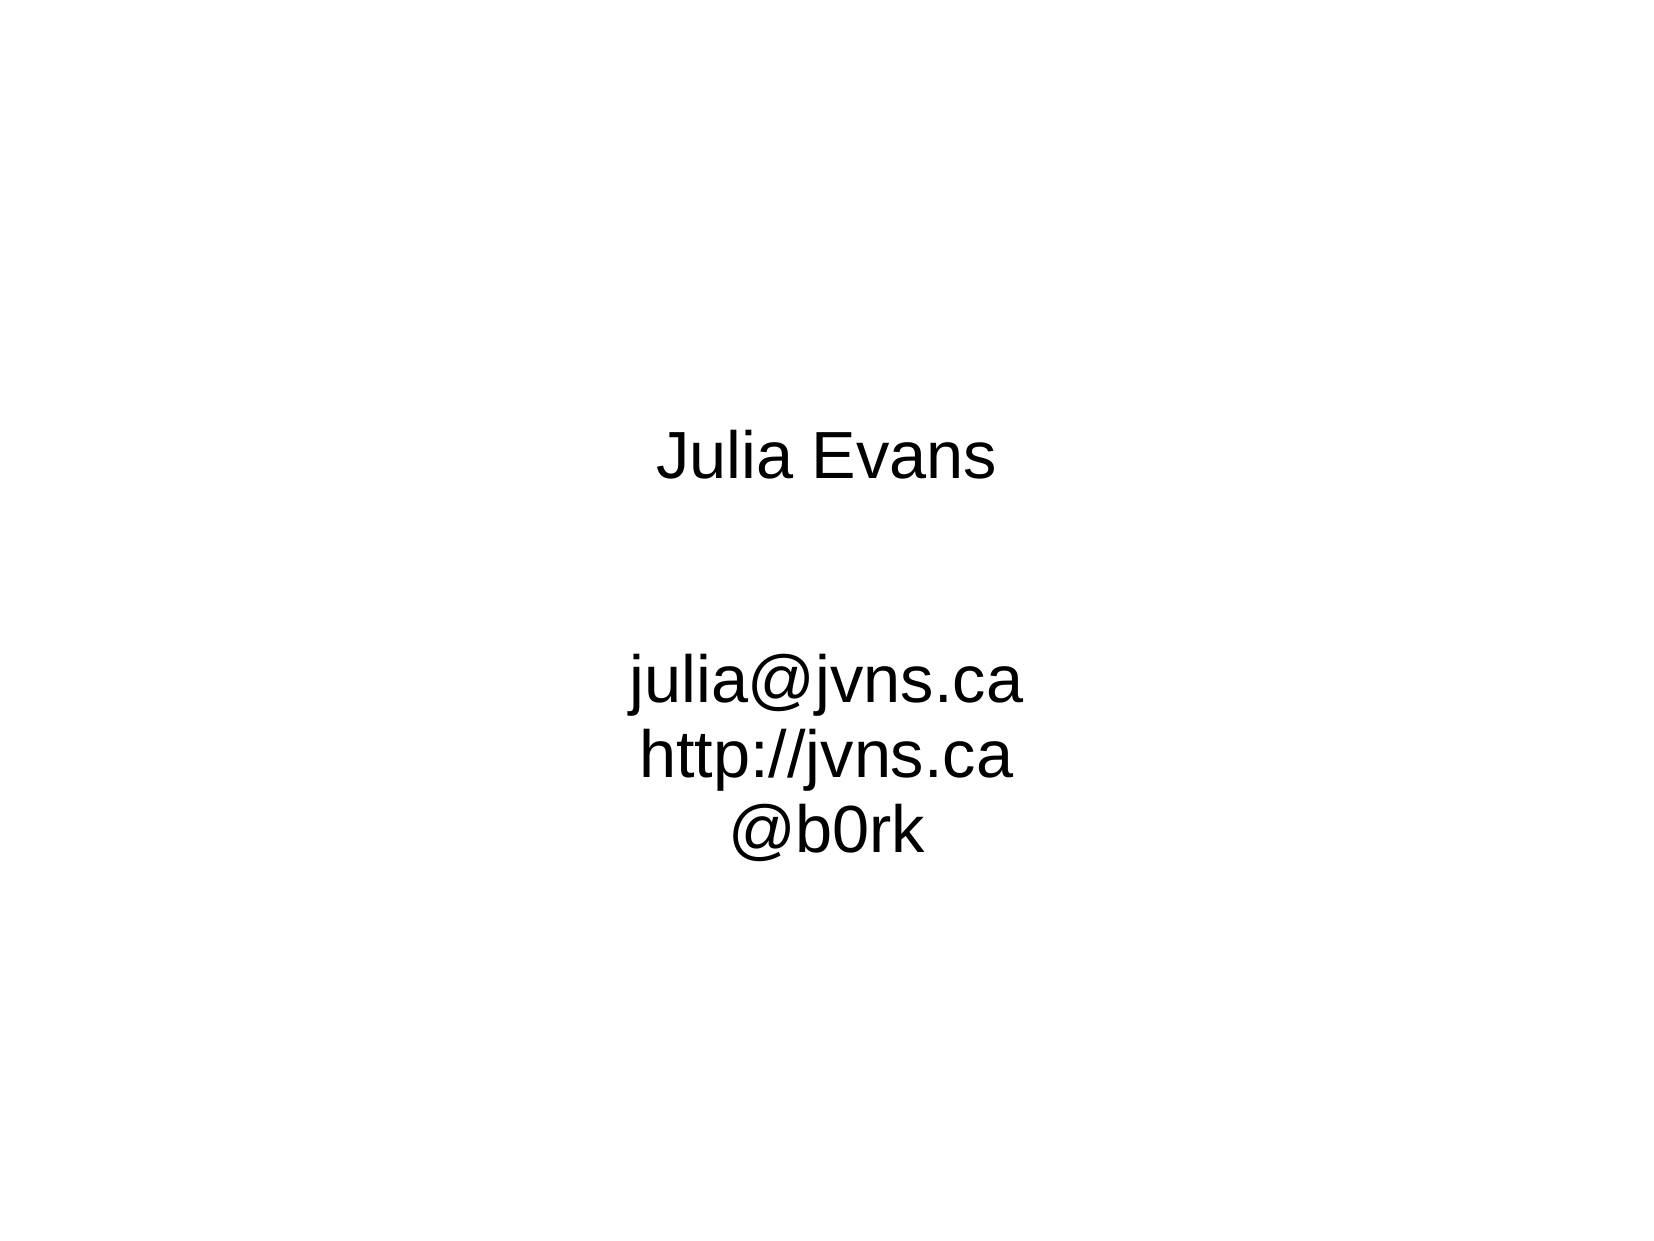

# How Bixis made me into a data scientist
Julia Evans
julia@jvns.ca
http://jvns.ca
@b0rk